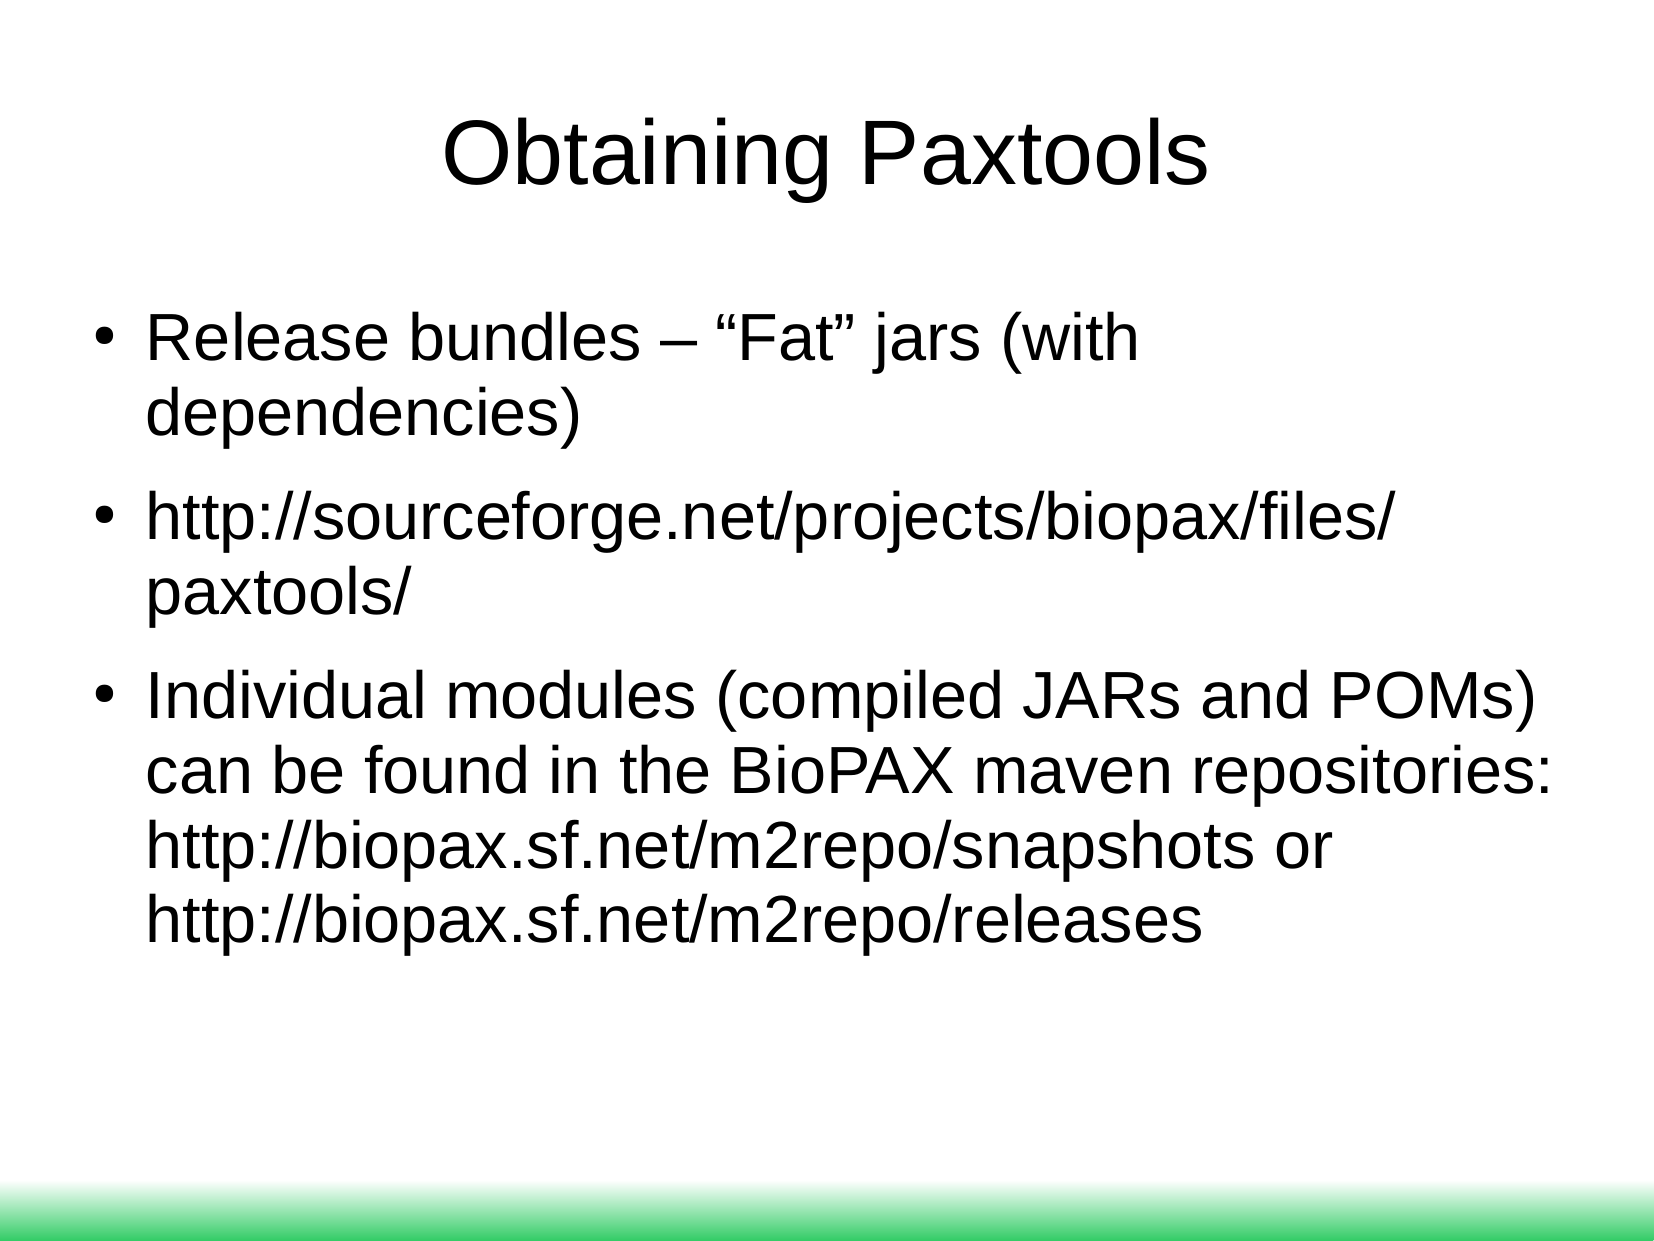

# Obtaining Paxtools
Release bundles – “Fat” jars (with dependencies)
http://sourceforge.net/projects/biopax/files/paxtools/
Individual modules (compiled JARs and POMs) can be found in the BioPAX maven repositories: http://biopax.sf.net/m2repo/snapshots or http://biopax.sf.net/m2repo/releases